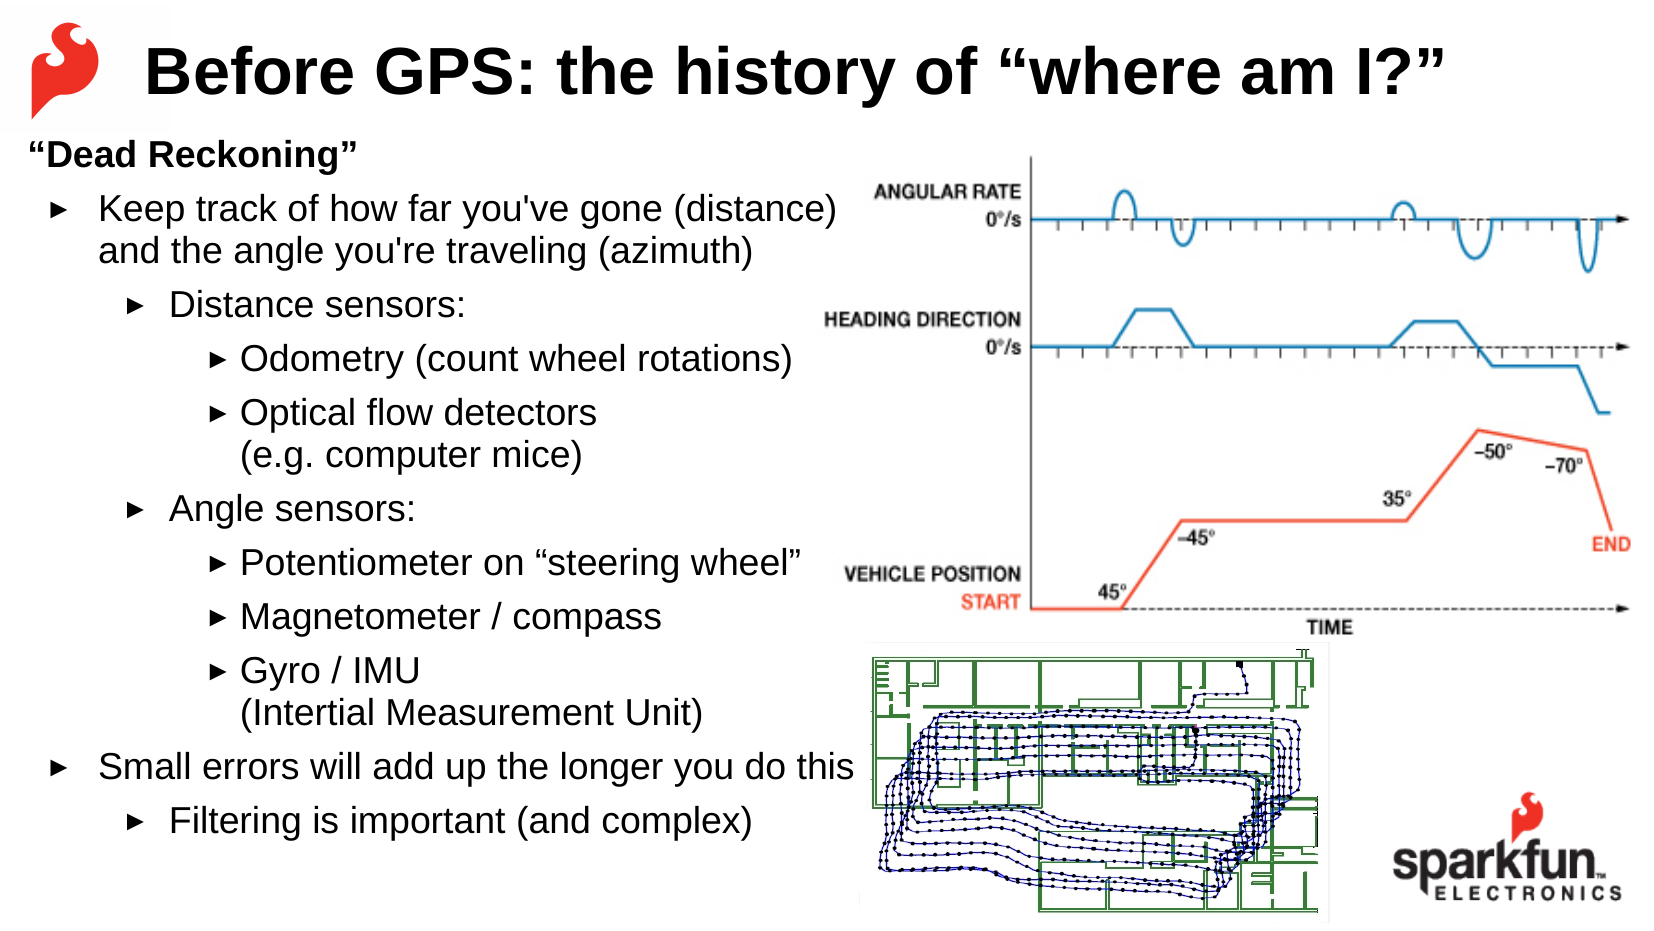

# Before GPS: the history of “where am I?”
“Dead Reckoning”
Keep track of how far you've gone (distance) and the angle you're traveling (azimuth)
Distance sensors:
Odometry (count wheel rotations)
Optical flow detectors
(e.g. computer mice)
Angle sensors:
Potentiometer on “steering wheel”
Magnetometer / compass
Gyro / IMU
(Intertial Measurement Unit)
Small errors will add up the longer you do this
Filtering is important (and complex)